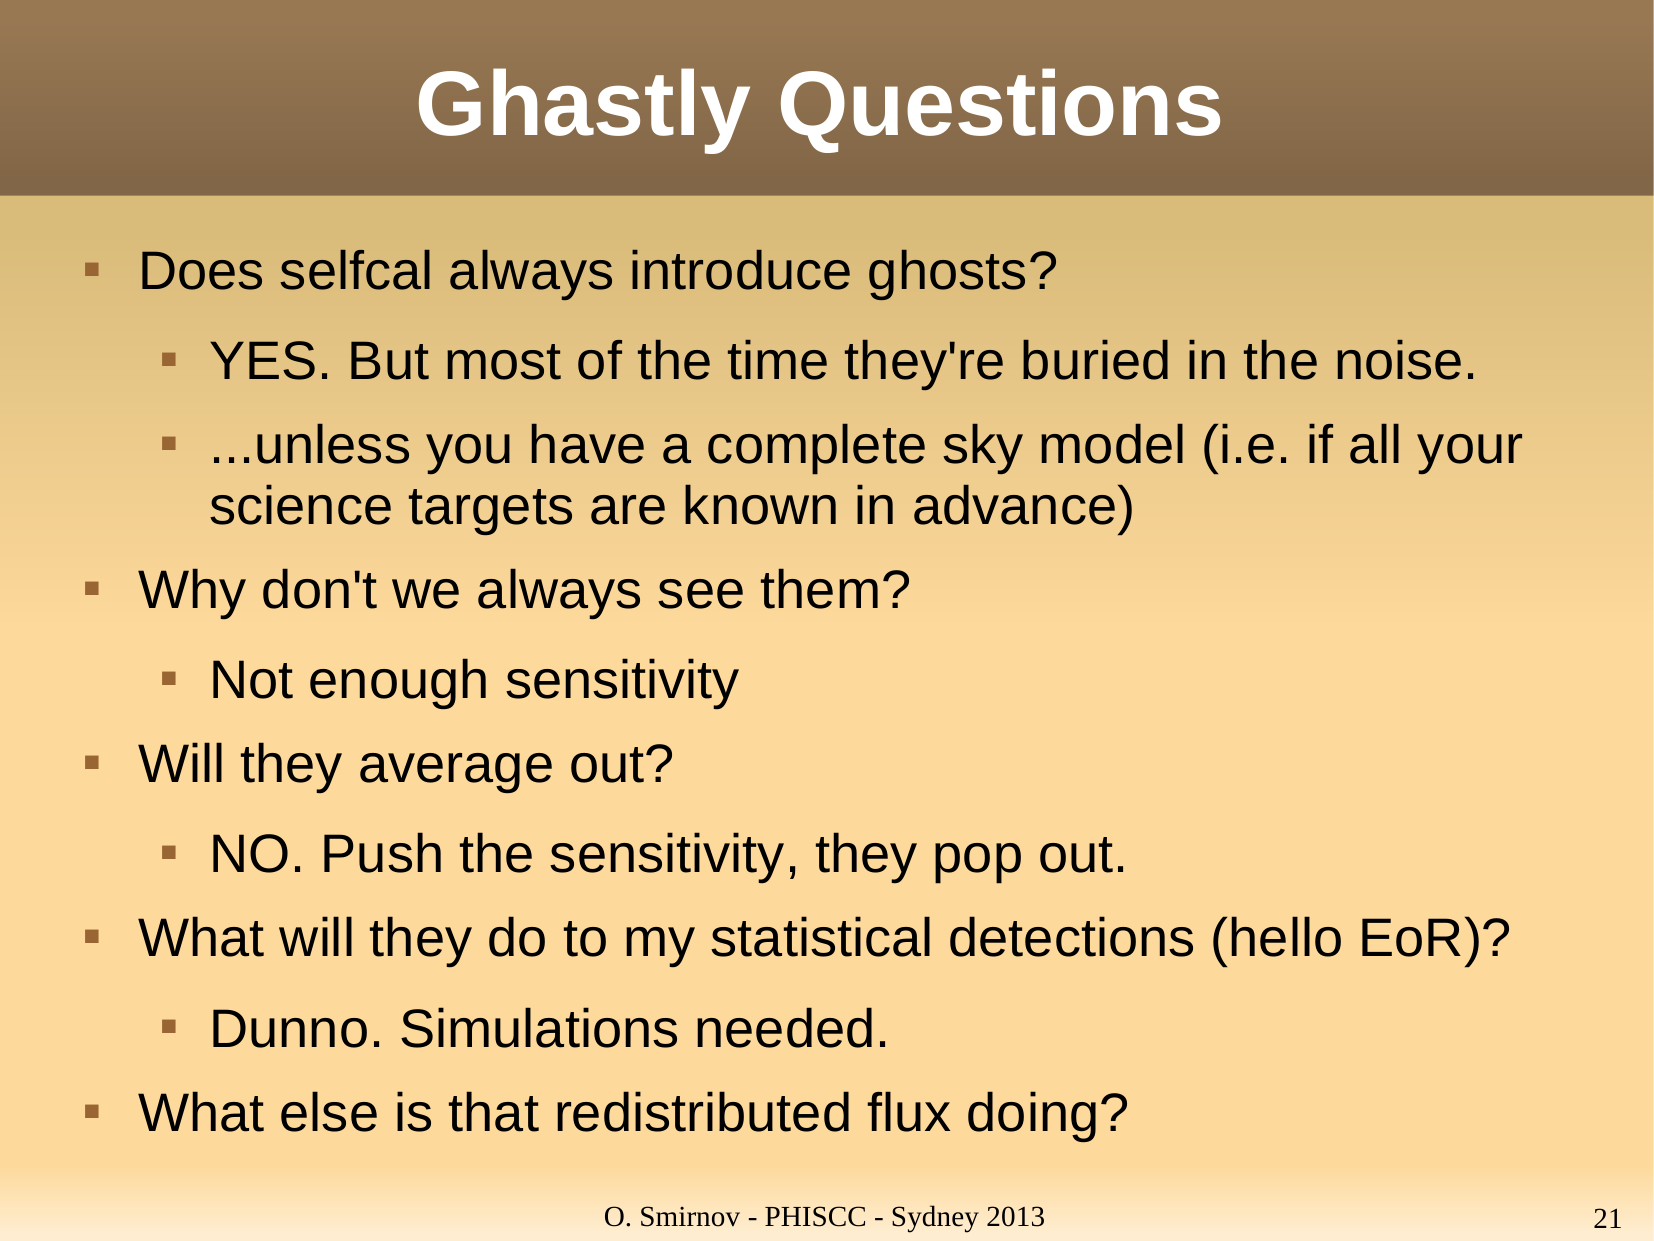

# Ghastly Questions
Does selfcal always introduce ghosts?
YES. But most of the time they're buried in the noise.
...unless you have a complete sky model (i.e. if all your science targets are known in advance)
Why don't we always see them?
Not enough sensitivity
Will they average out?
NO. Push the sensitivity, they pop out.
What will they do to my statistical detections (hello EoR)?
Dunno. Simulations needed.
What else is that redistributed flux doing?
O. Smirnov - PHISCC - Sydney 2013
21